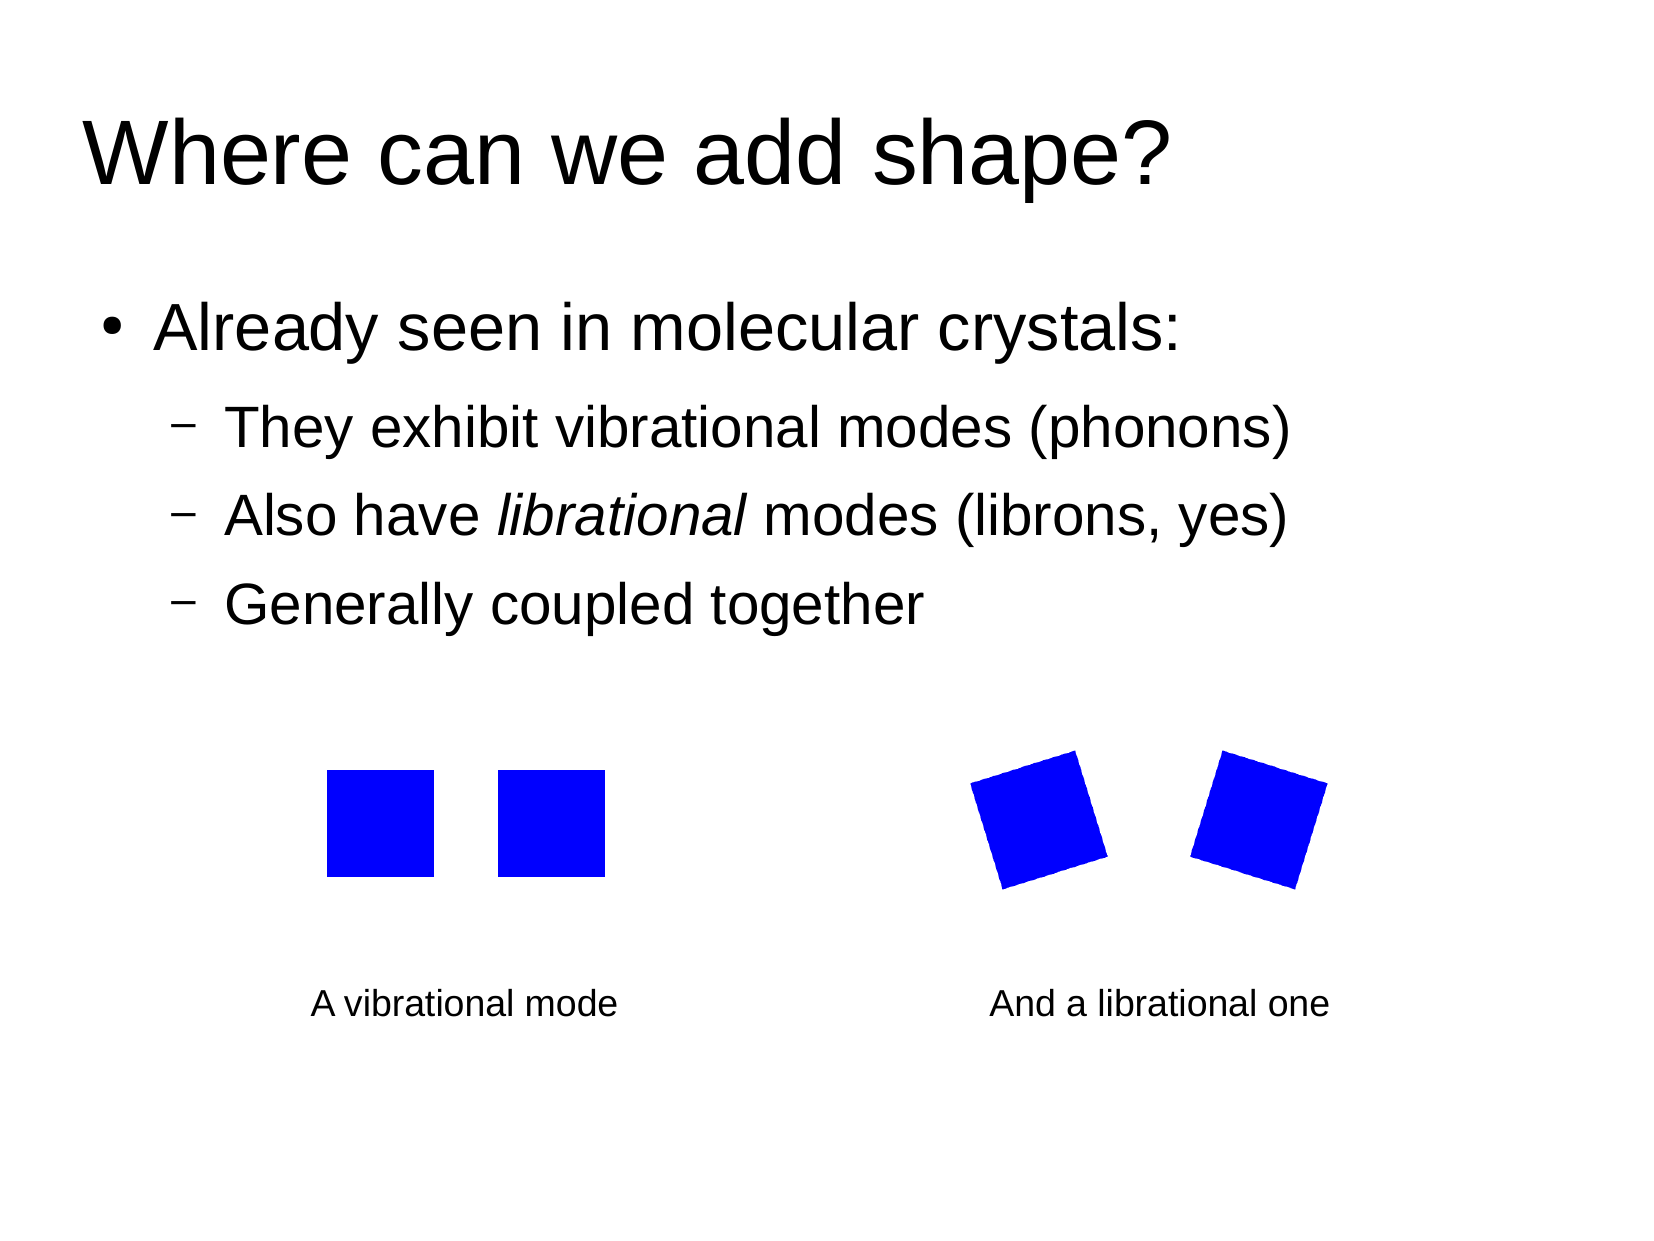

# Where can we add shape?
Already seen in molecular crystals:
They exhibit vibrational modes (phonons)
Also have librational modes (librons, yes)
Generally coupled together
A vibrational mode
And a librational one